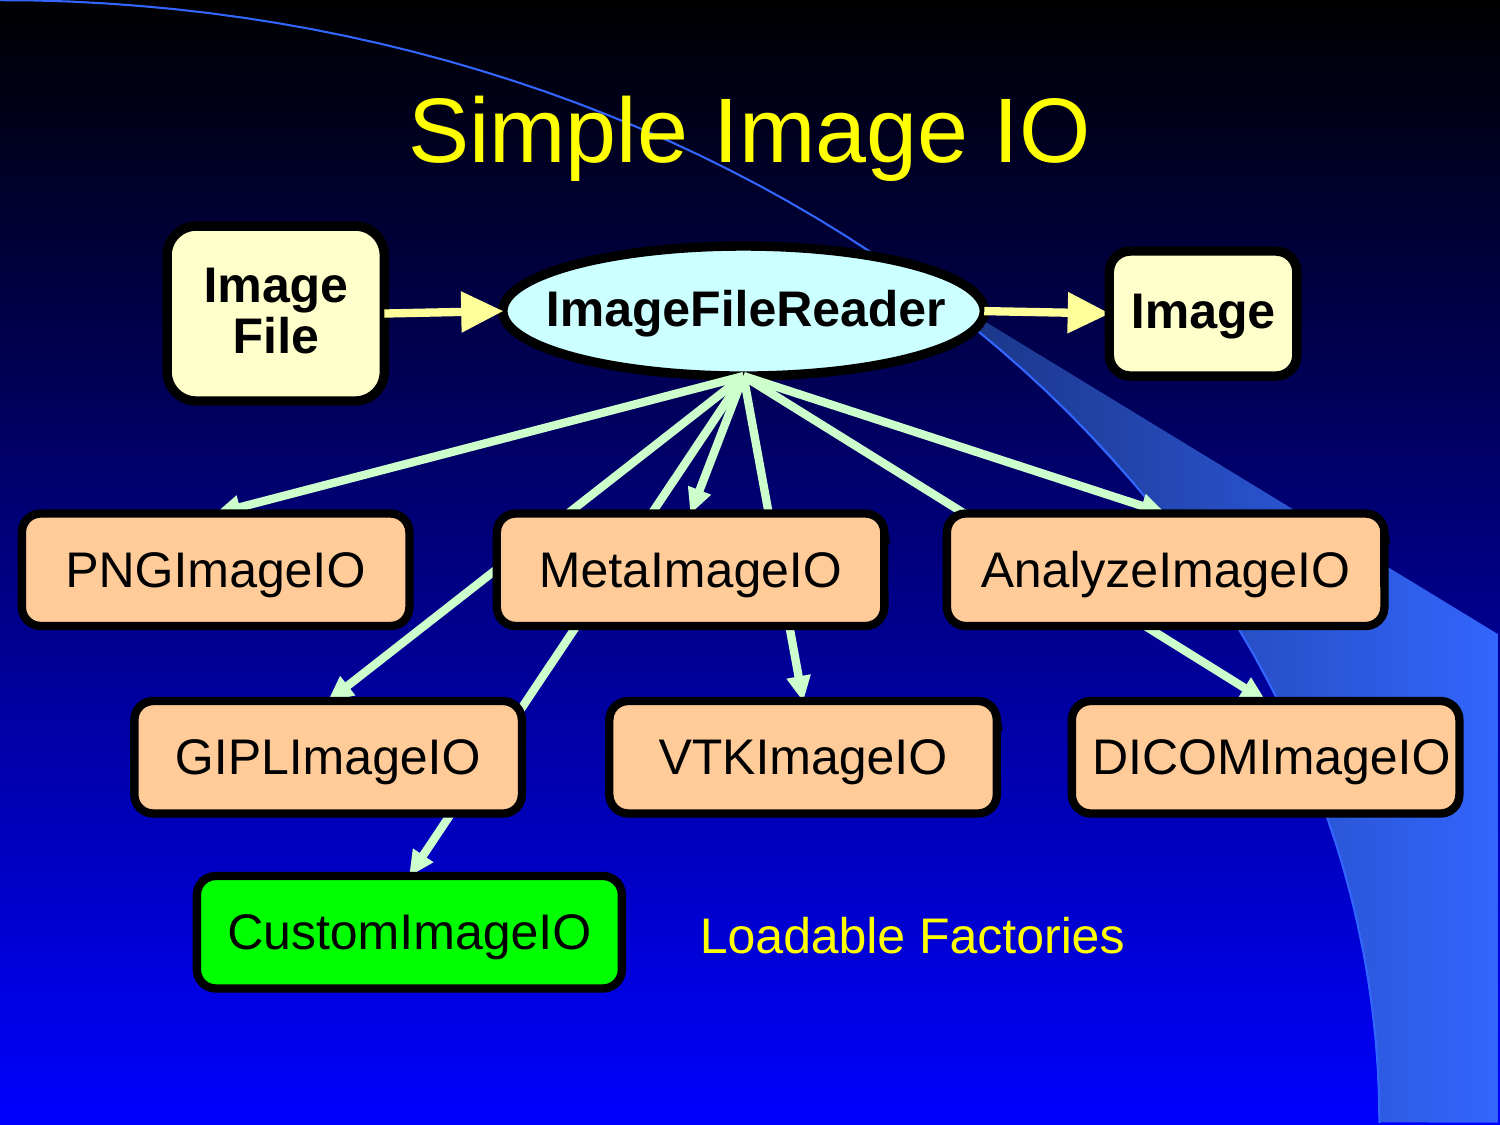

# Simple Image IO
Image
File
ImageFileReader
Image
PNGImageIO
GIPLImageIO
CustomImageIO
MetaImageIO
VTKImageIO
DICOMImageIO
AnalyzeImageIO
Loadable Factories